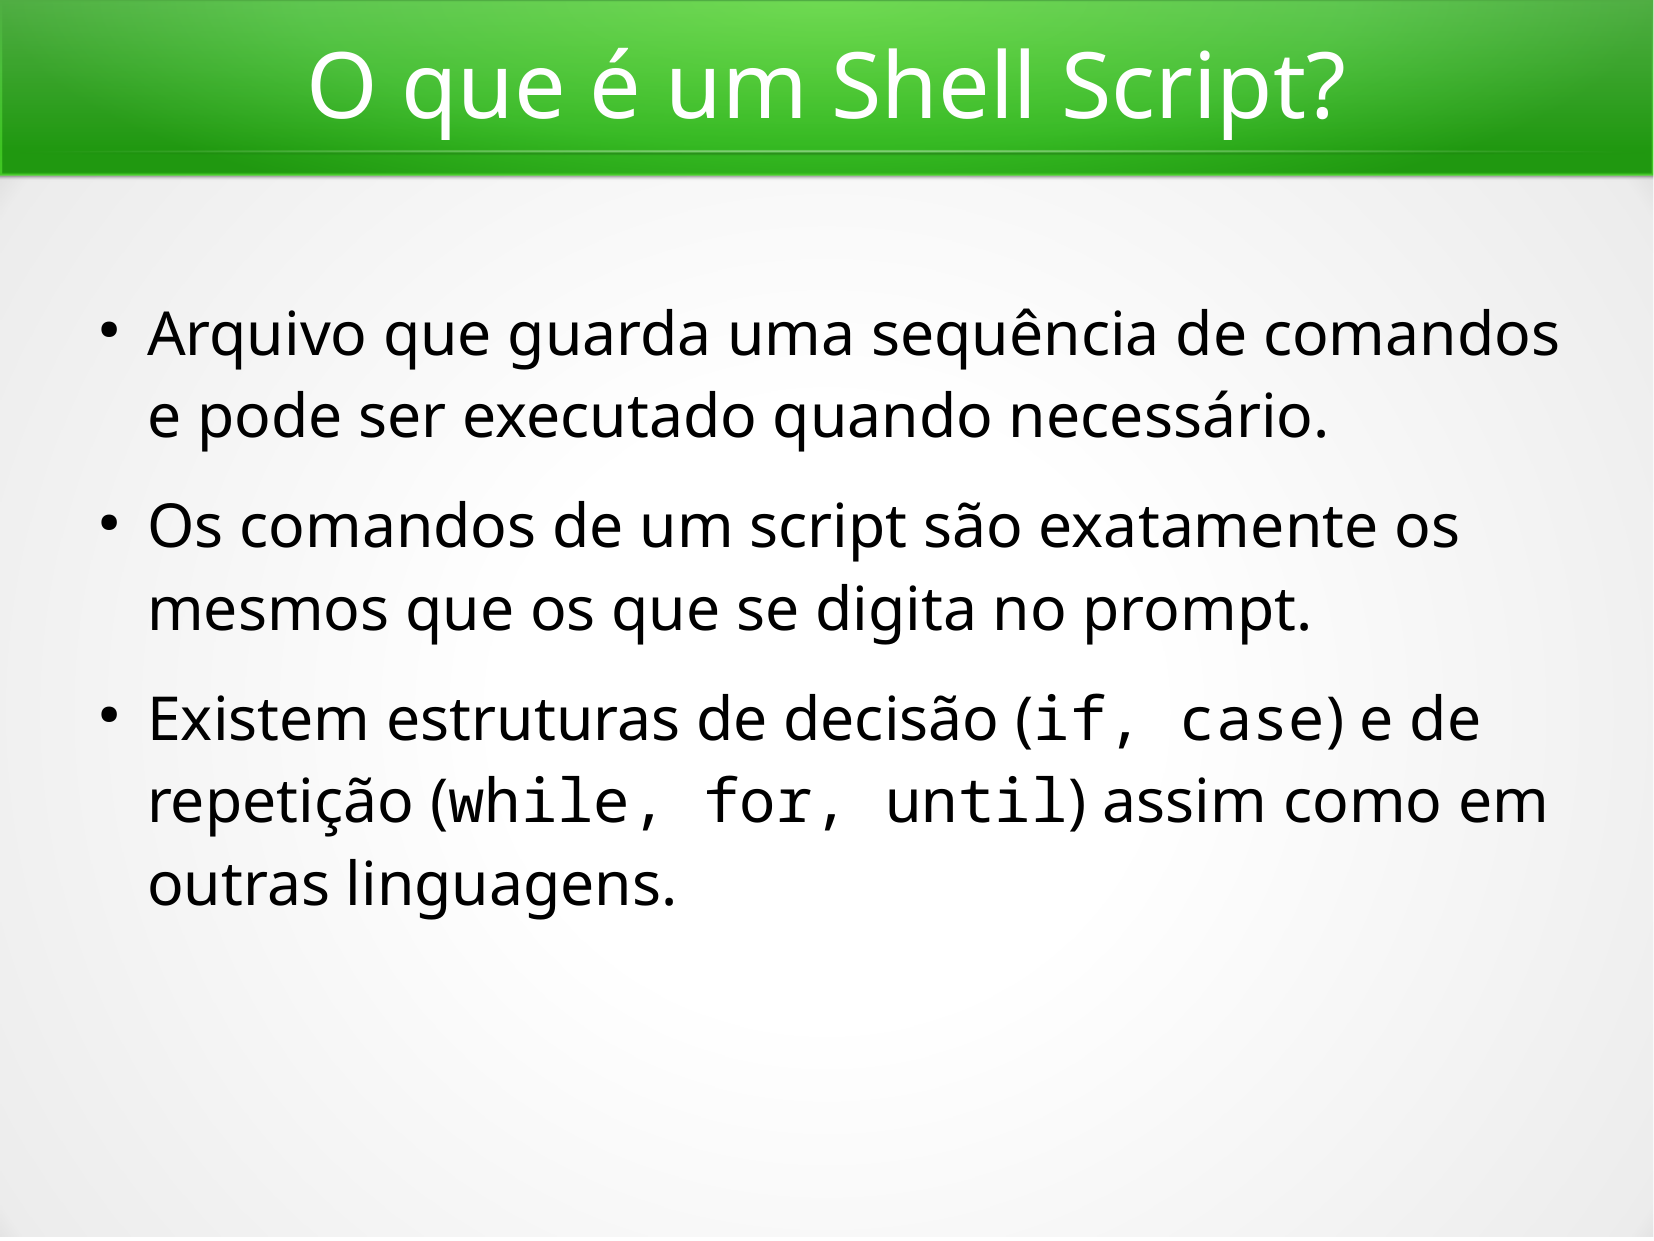

# O que é um Shell Script?
Arquivo que guarda uma sequência de comandos e pode ser executado quando necessário.
Os comandos de um script são exatamente os mesmos que os que se digita no prompt.
Existem estruturas de decisão (if, case) e de repetição (while, for, until) assim como em outras linguagens.